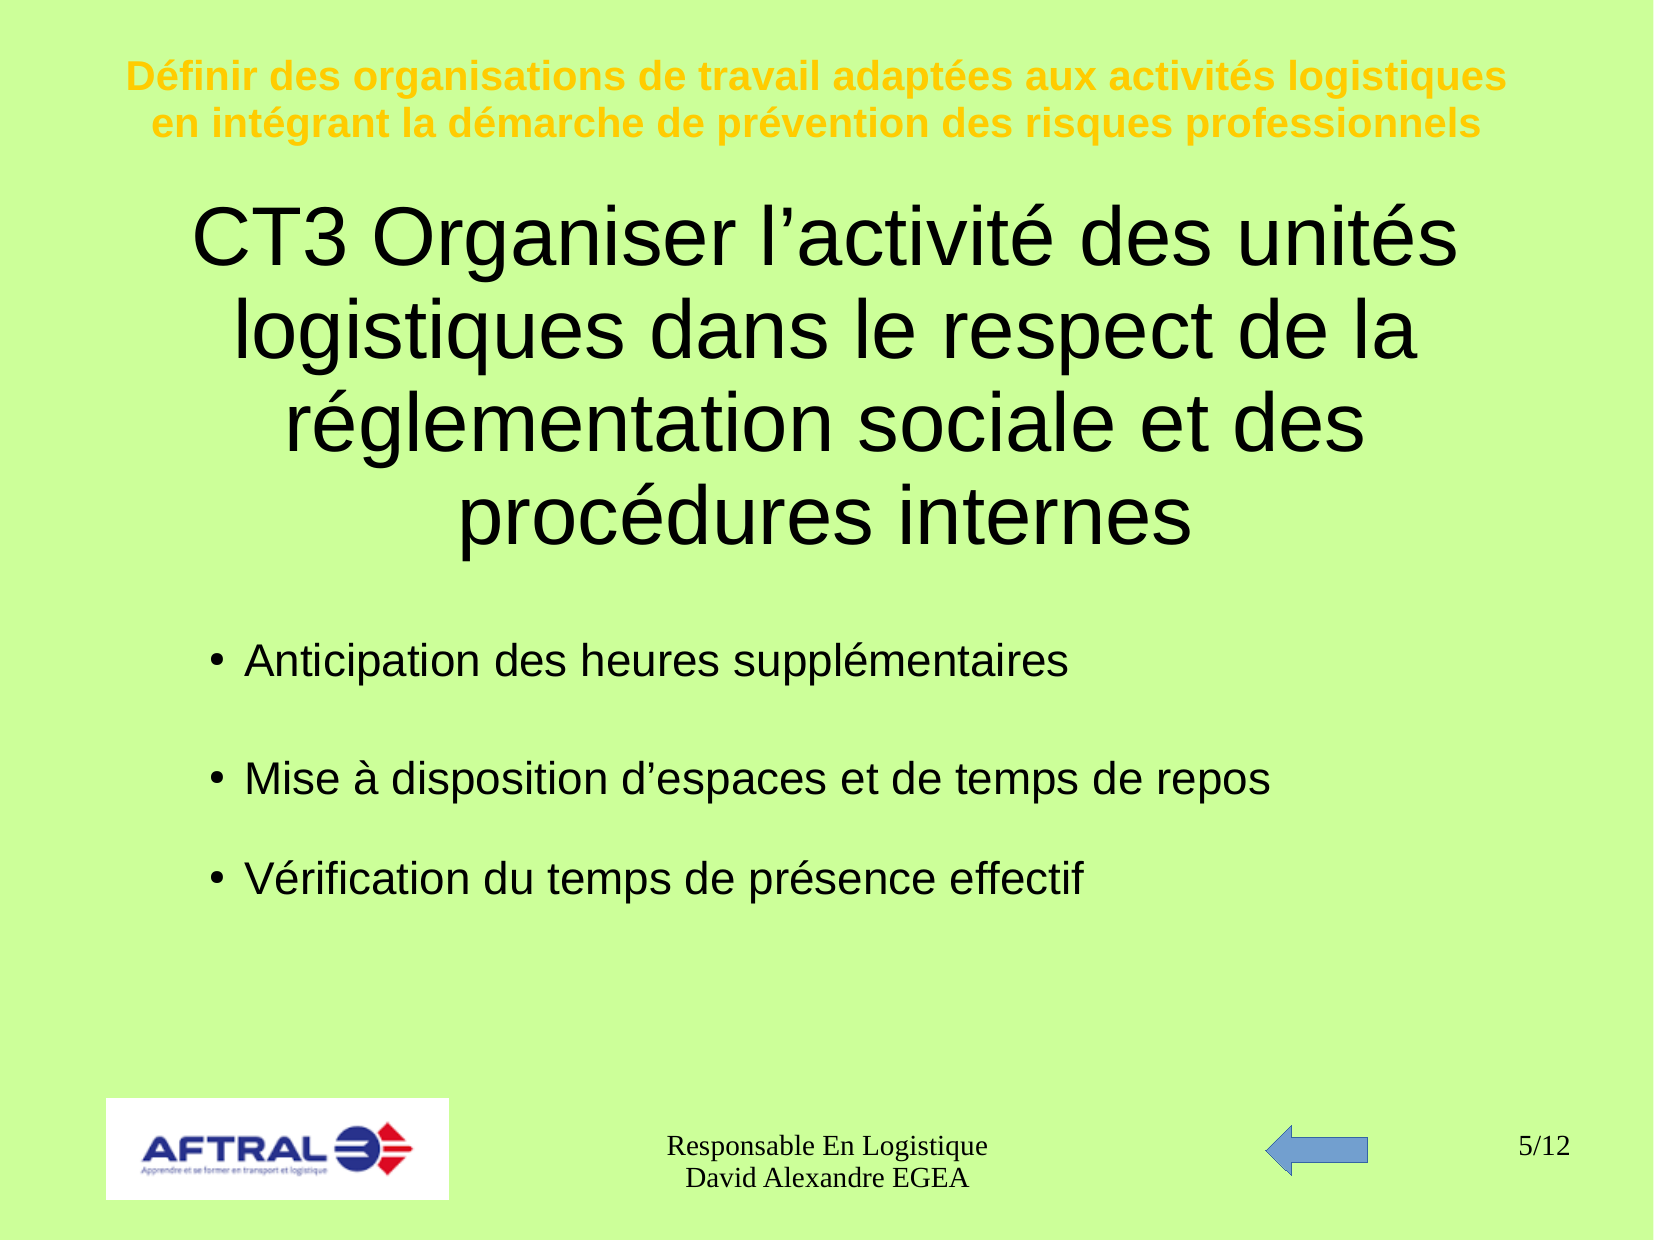

Définir des organisations de travail adaptées aux activités logistiques en intégrant la démarche de prévention des risques professionnels
CT3 Organiser l’activité des unités logistiques dans le respect de la réglementation sociale et des procédures internes
Anticipation des heures supplémentaires
Mise à disposition d’espaces et de temps de repos
Vérification du temps de présence effectif
Responsable En Logistique EGEA
5